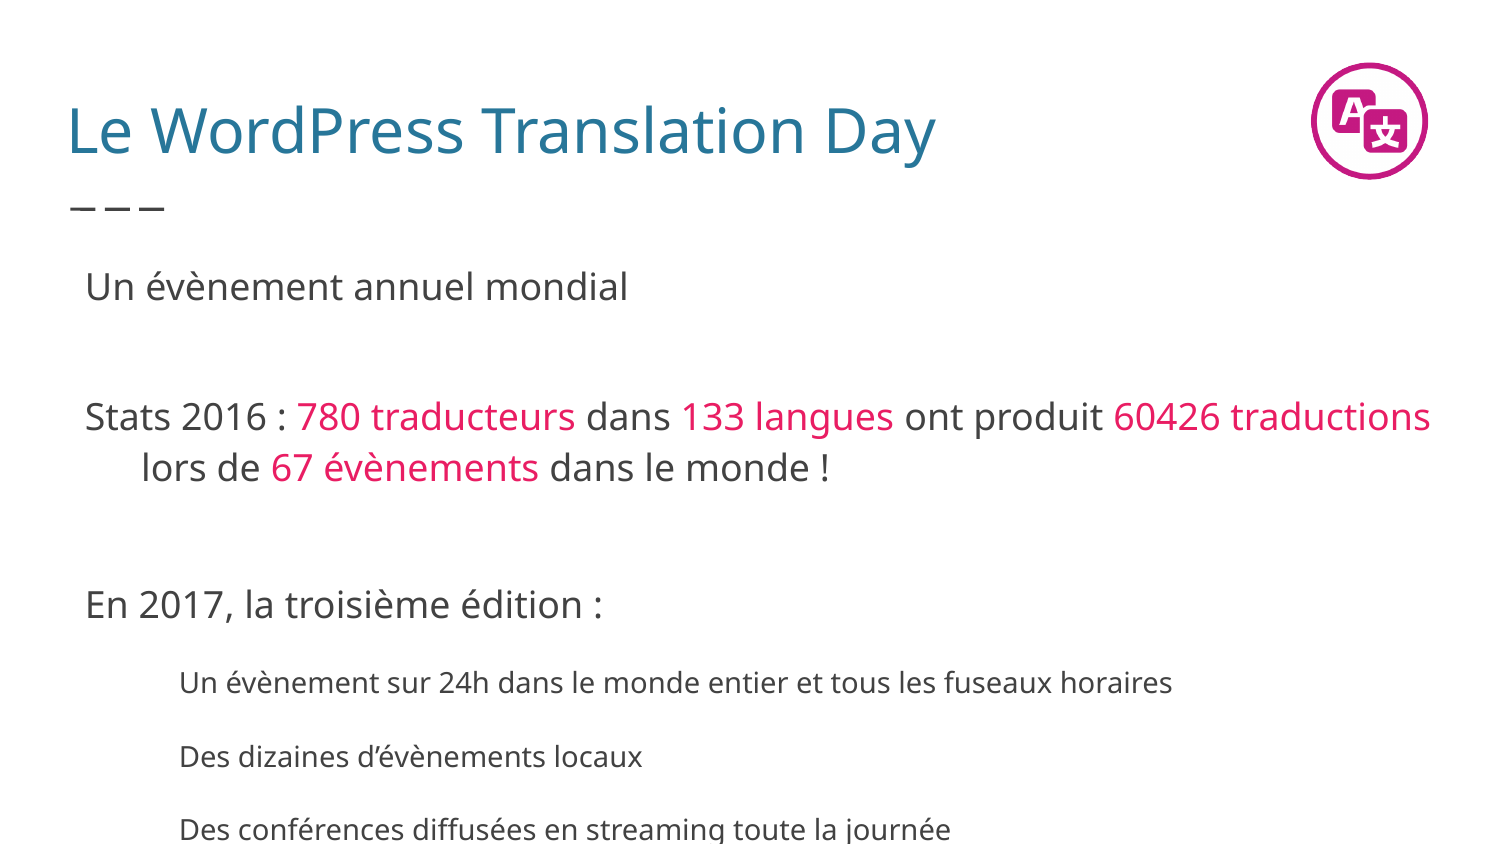

# Le WordPress Translation Day
Un évènement annuel mondial
Stats 2016 : 780 traducteurs dans 133 langues ont produit 60426 traductions lors de 67 évènements dans le monde !
En 2017, la troisième édition :
Un évènement sur 24h dans le monde entier et tous les fuseaux horaires
Des dizaines d’évènements locaux
Des conférences diffusées en streaming toute la journée
Un hashtag : #WPTranslationDay
Site officiel → https://wptranslationday.org